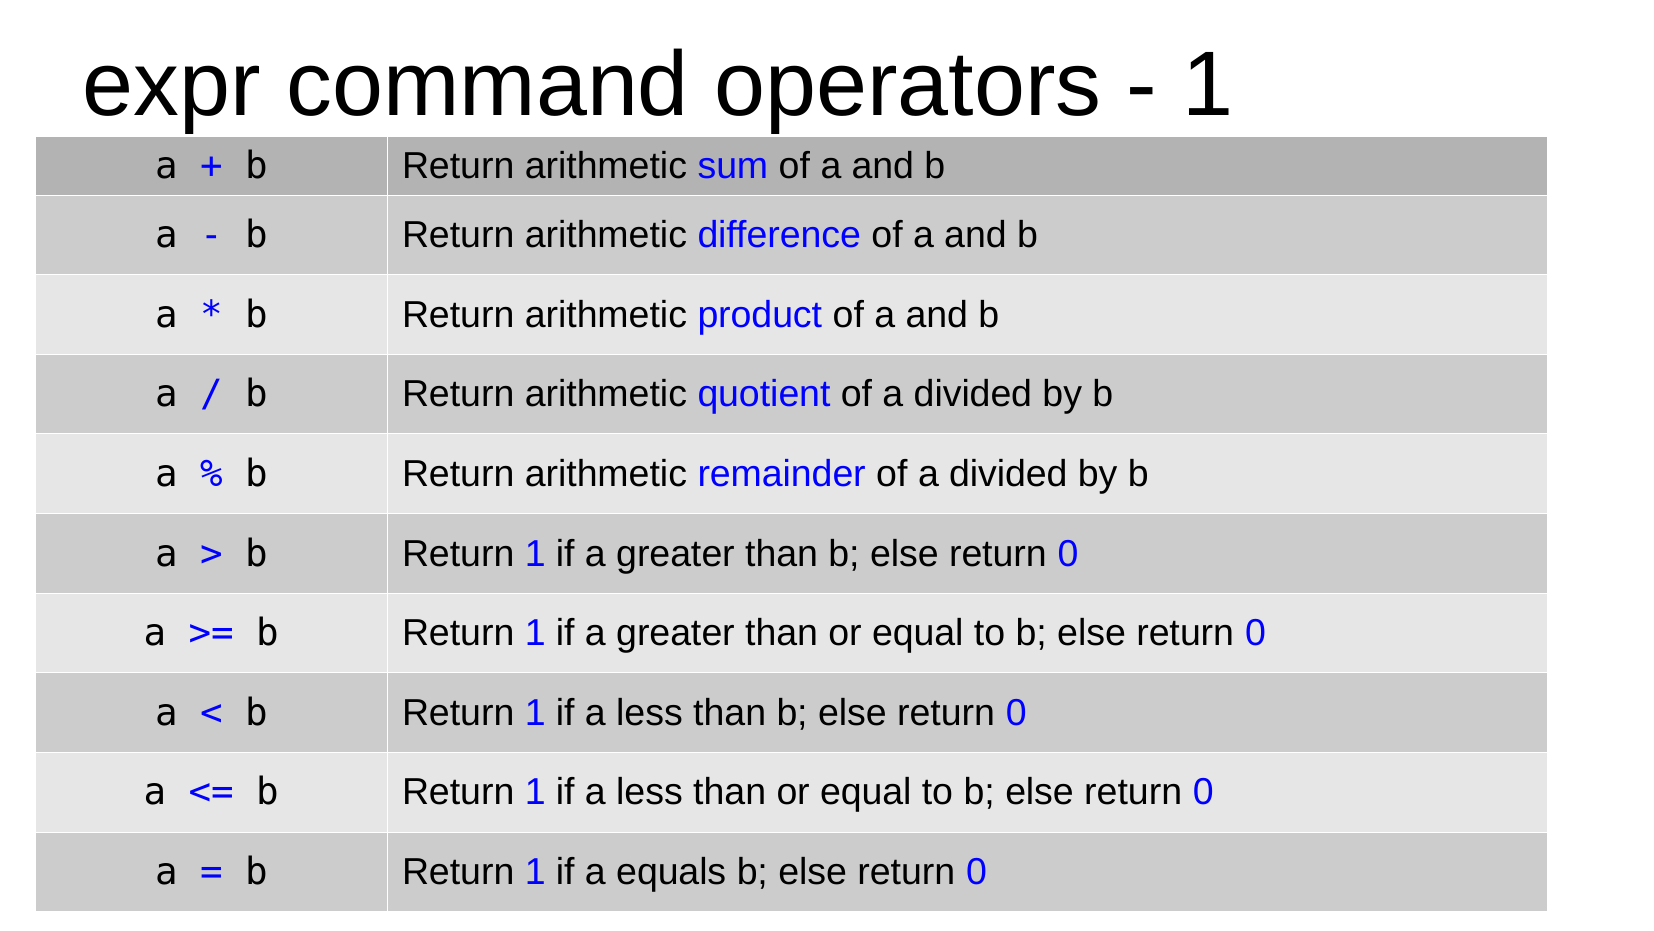

# expr command operators - 1
| a + b | Return arithmetic sum of a and b |
| --- | --- |
| a - b | Return arithmetic difference of a and b |
| a \* b | Return arithmetic product of a and b |
| a / b | Return arithmetic quotient of a divided by b |
| a % b | Return arithmetic remainder of a divided by b |
| a > b | Return 1 if a greater than b; else return 0 |
| a >= b | Return 1 if a greater than or equal to b; else return 0 |
| a < b | Return 1 if a less than b; else return 0 |
| a <= b | Return 1 if a less than or equal to b; else return 0 |
| a = b | Return 1 if a equals b; else return 0 |